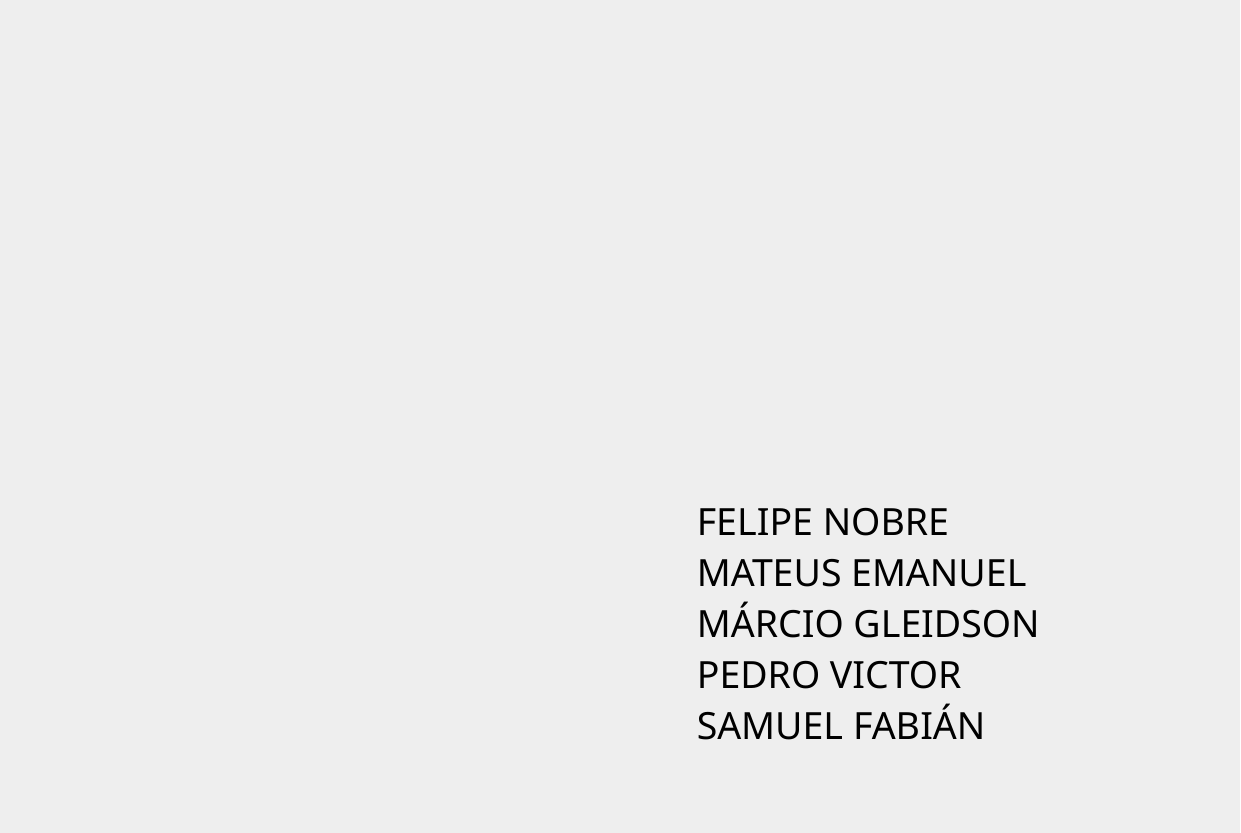

# FELIPE NOBRE MATEUS EMANUEL MÁRCIO GLEIDSON PEDRO VICTOR SAMUEL FABIÁN